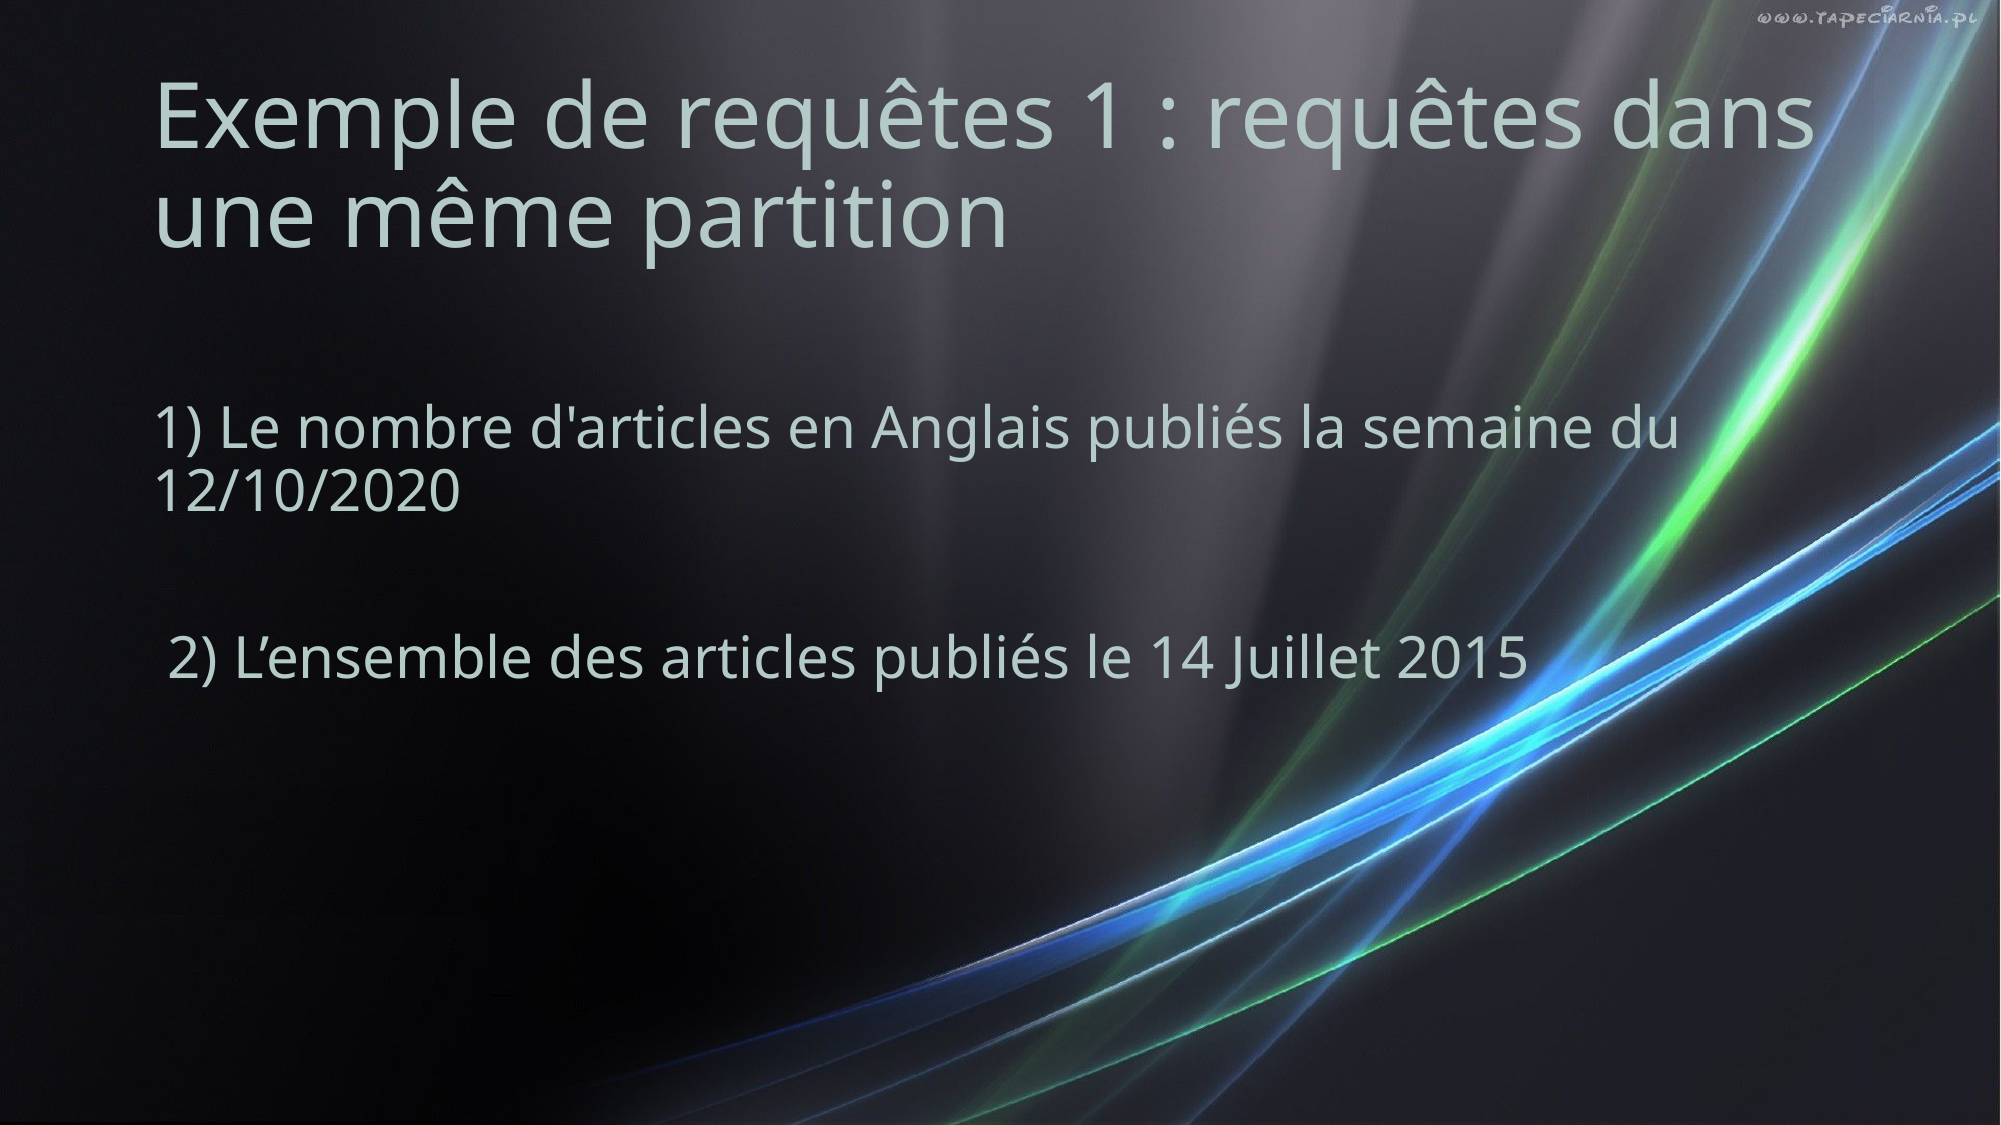

# Exemple de requêtes 1 : requêtes dans une même partition
1) Le nombre d'articles en Anglais publiés la semaine du 12/10/2020
 2) L’ensemble des articles publiés le 14 Juillet 2015